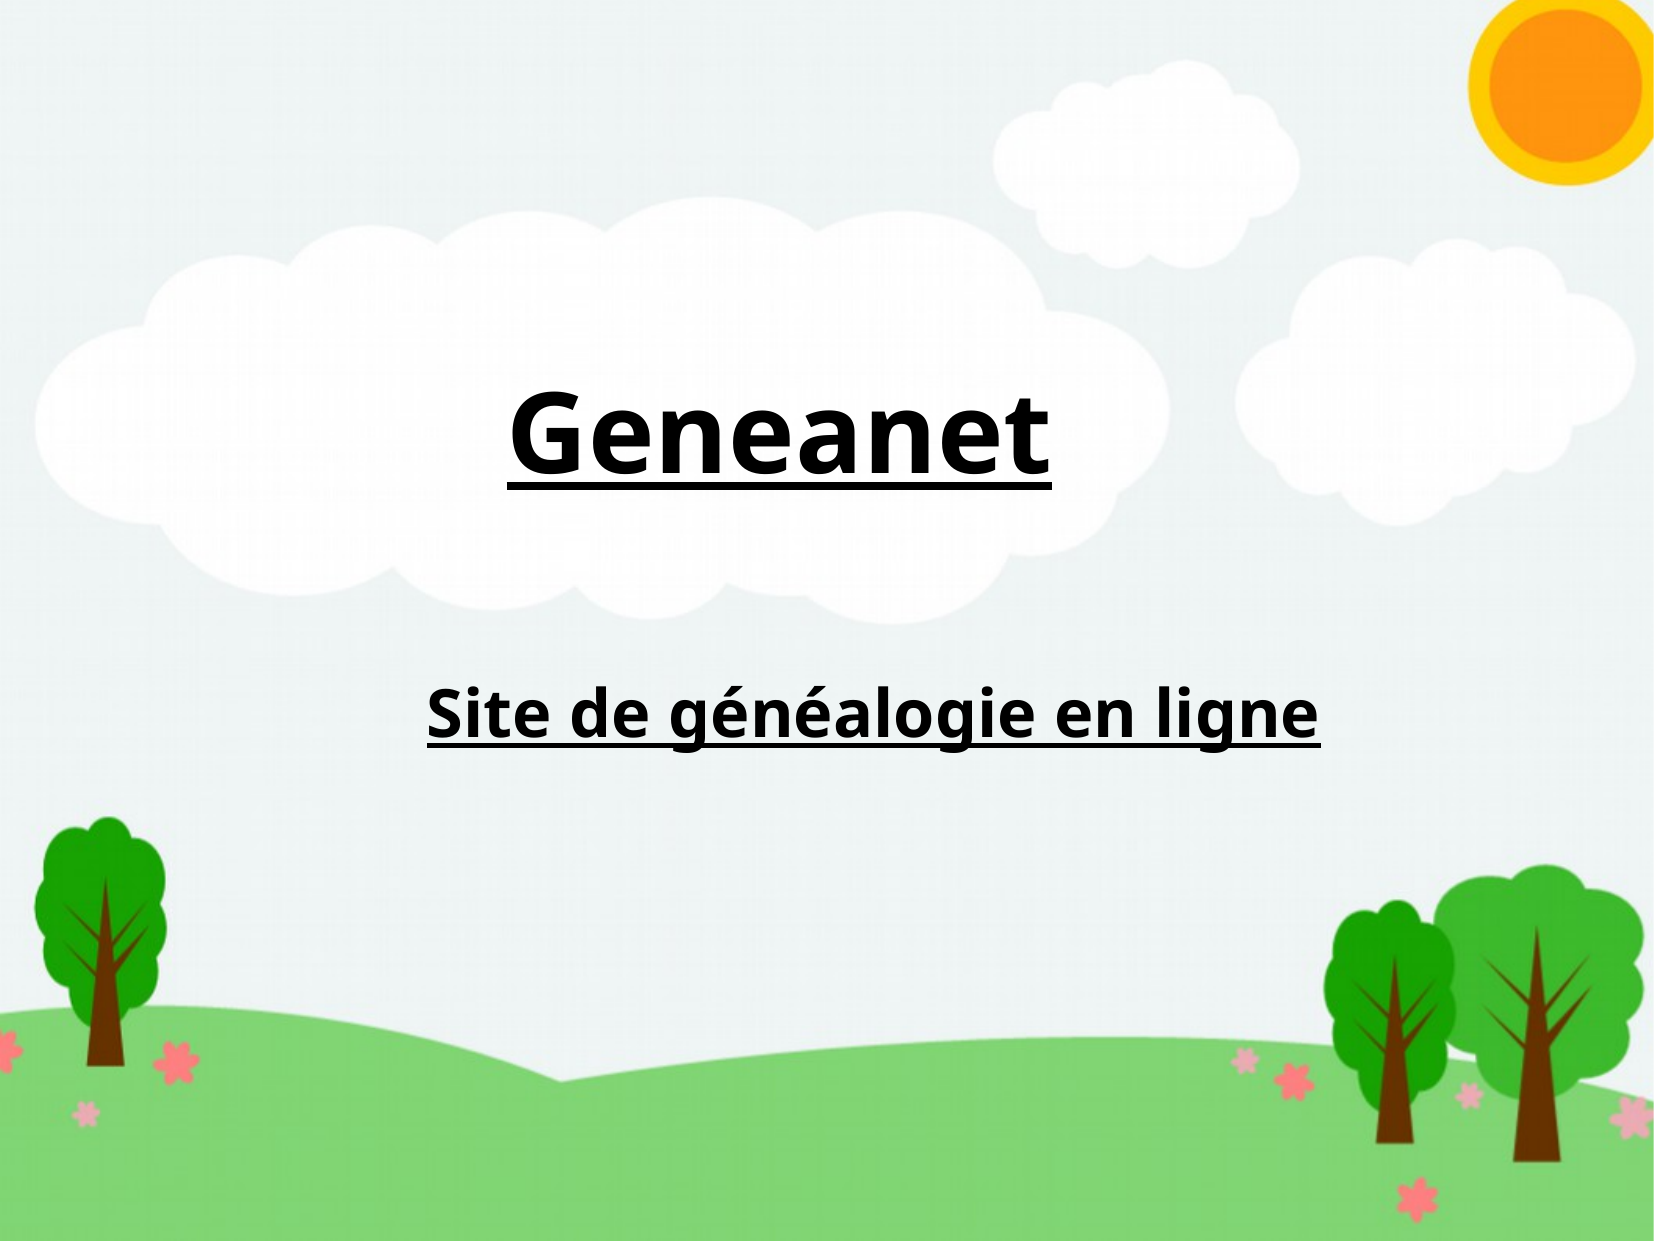

# Geneanet
Site de généalogie en ligne